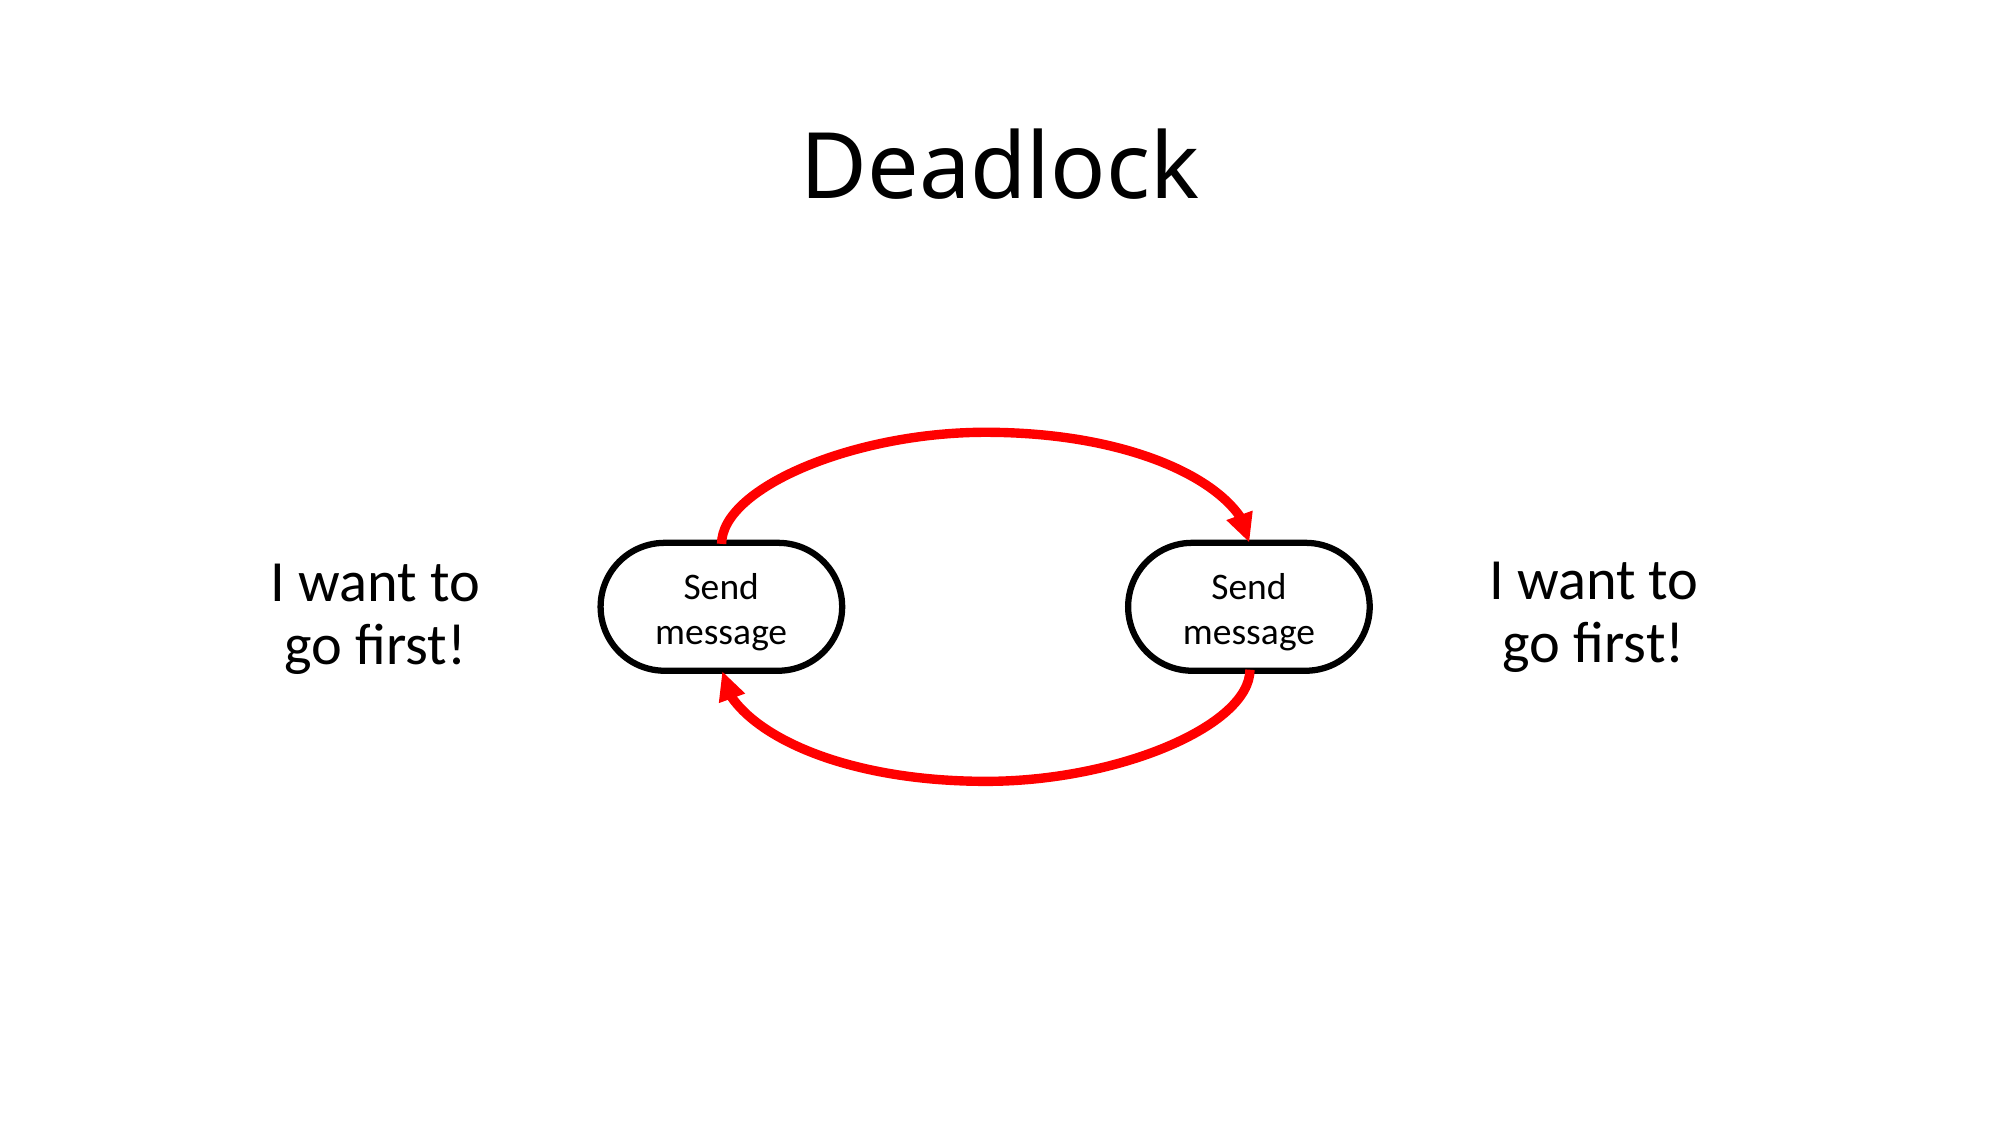

# Deadlock
I want to go first!
Send message
Send message
I want to go first!